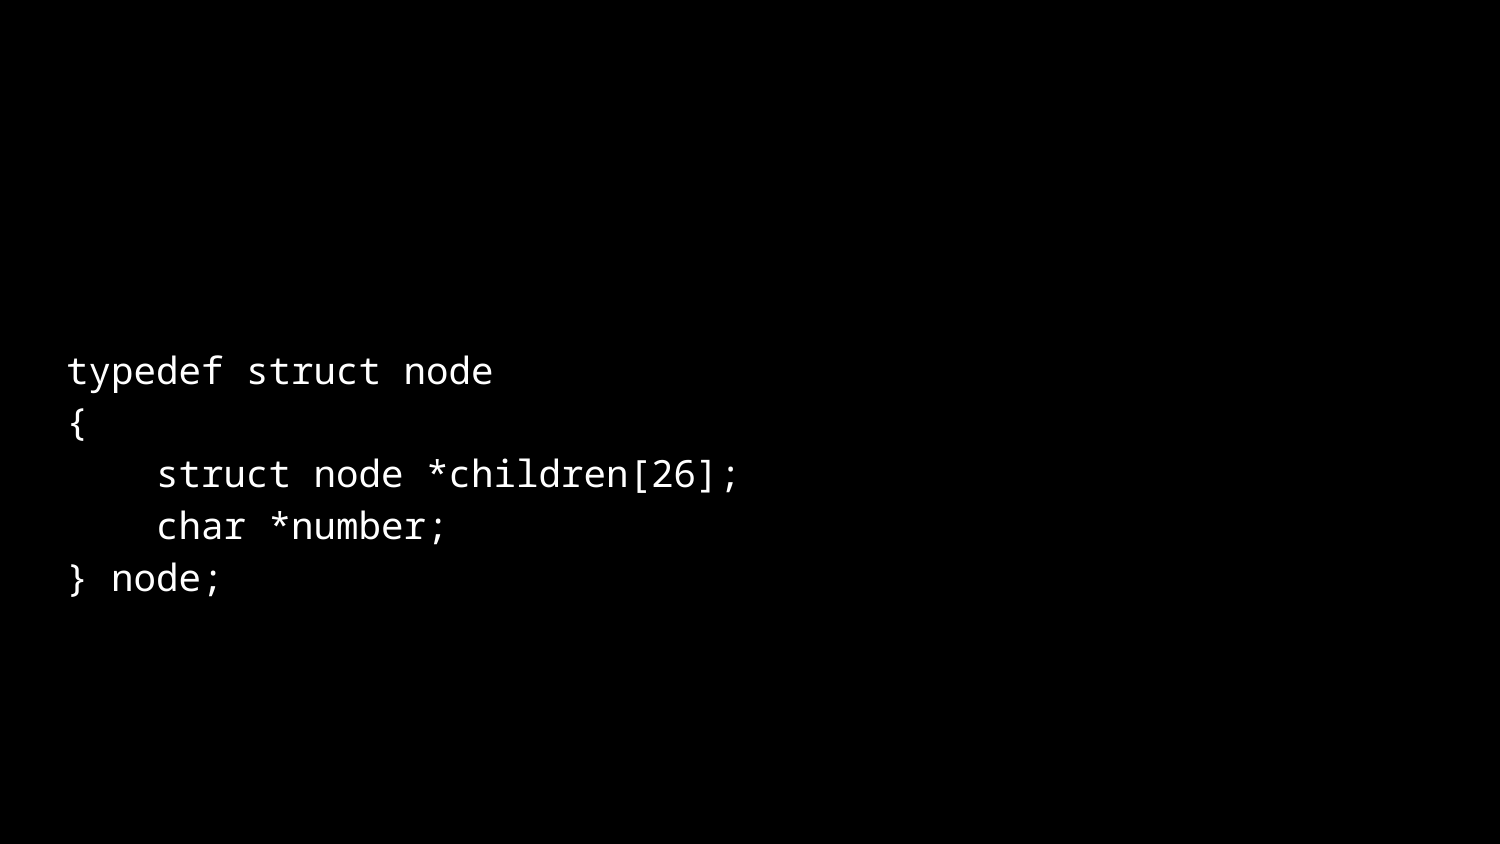

# typedef struct node
{
 struct node *children[26];
 char *number;
} node;